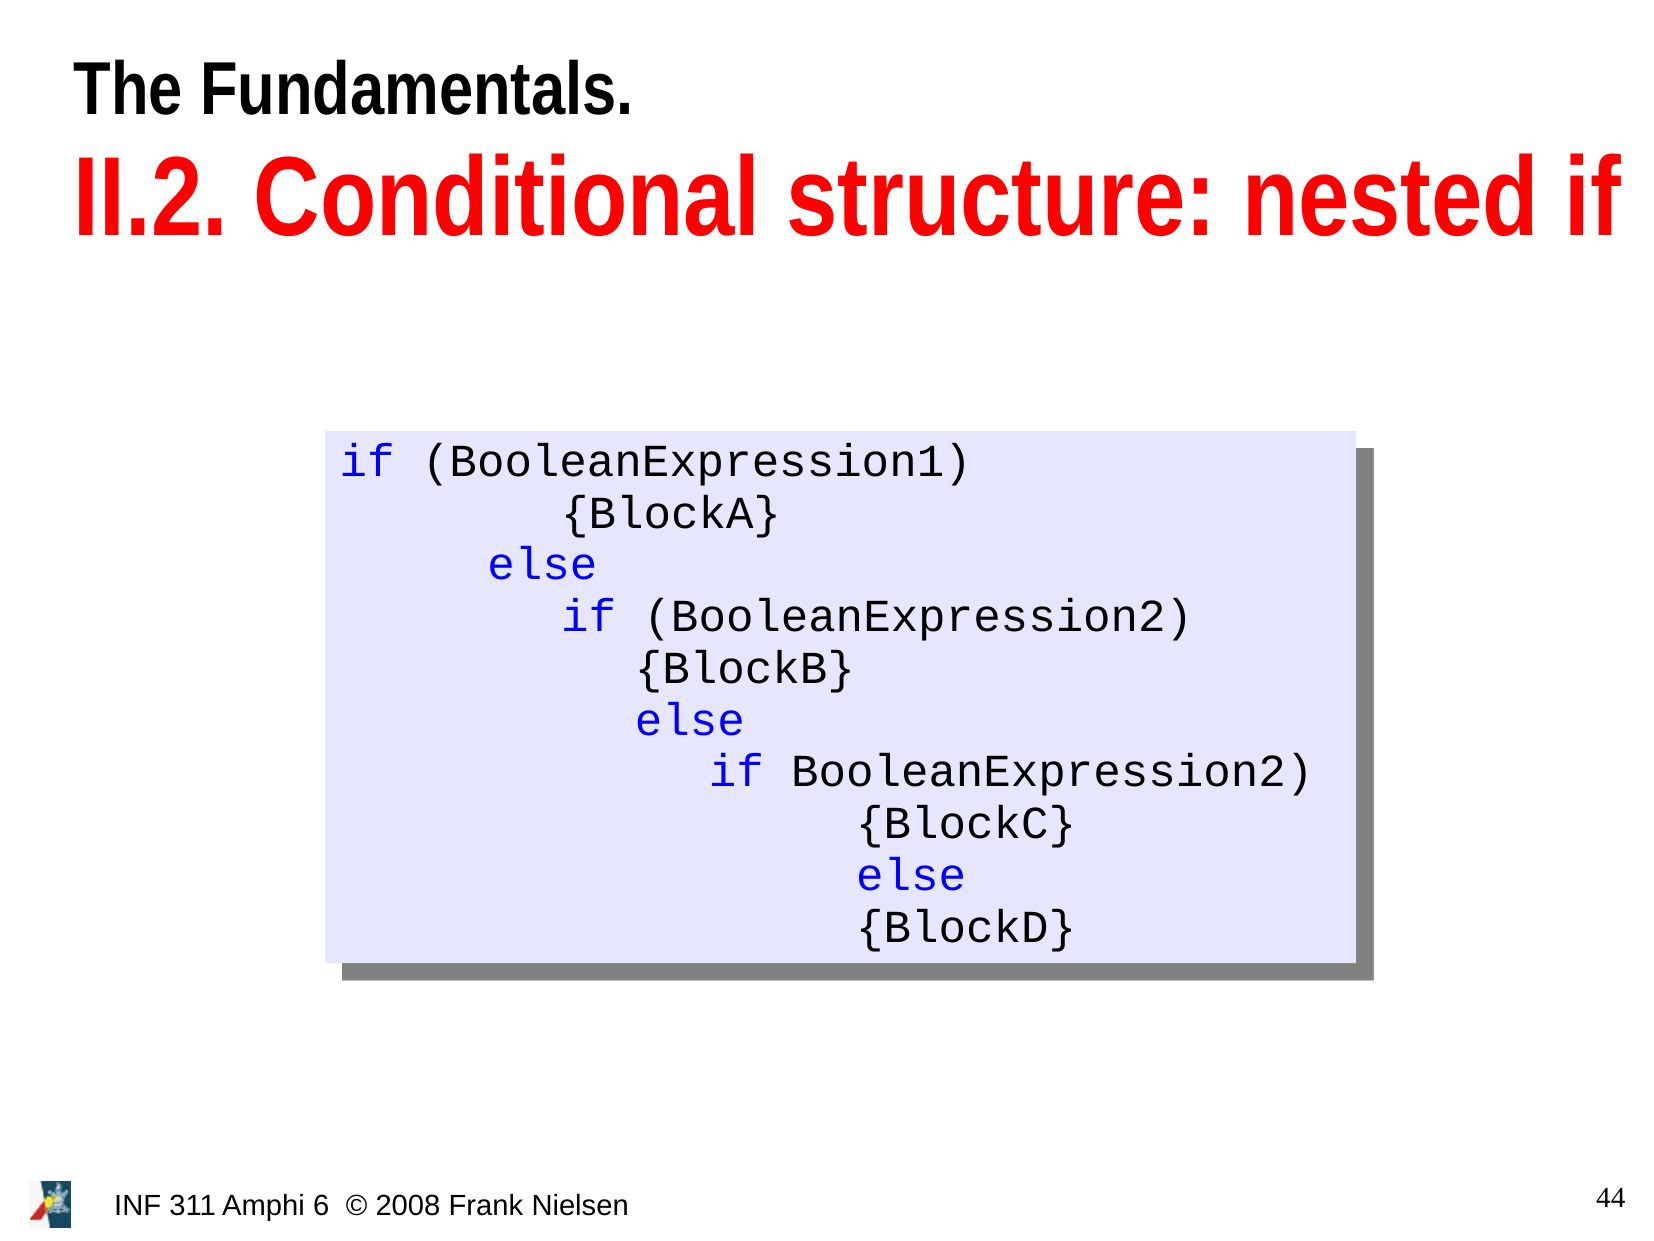

The Fundamentals.
II.2. Conditional structure: nested if
if (BooleanExpression1)
			{BlockA}
		else
			if (BooleanExpression2)
				{BlockB}
				else
					if BooleanExpression2)
							{BlockC}
							else
							{BlockD}